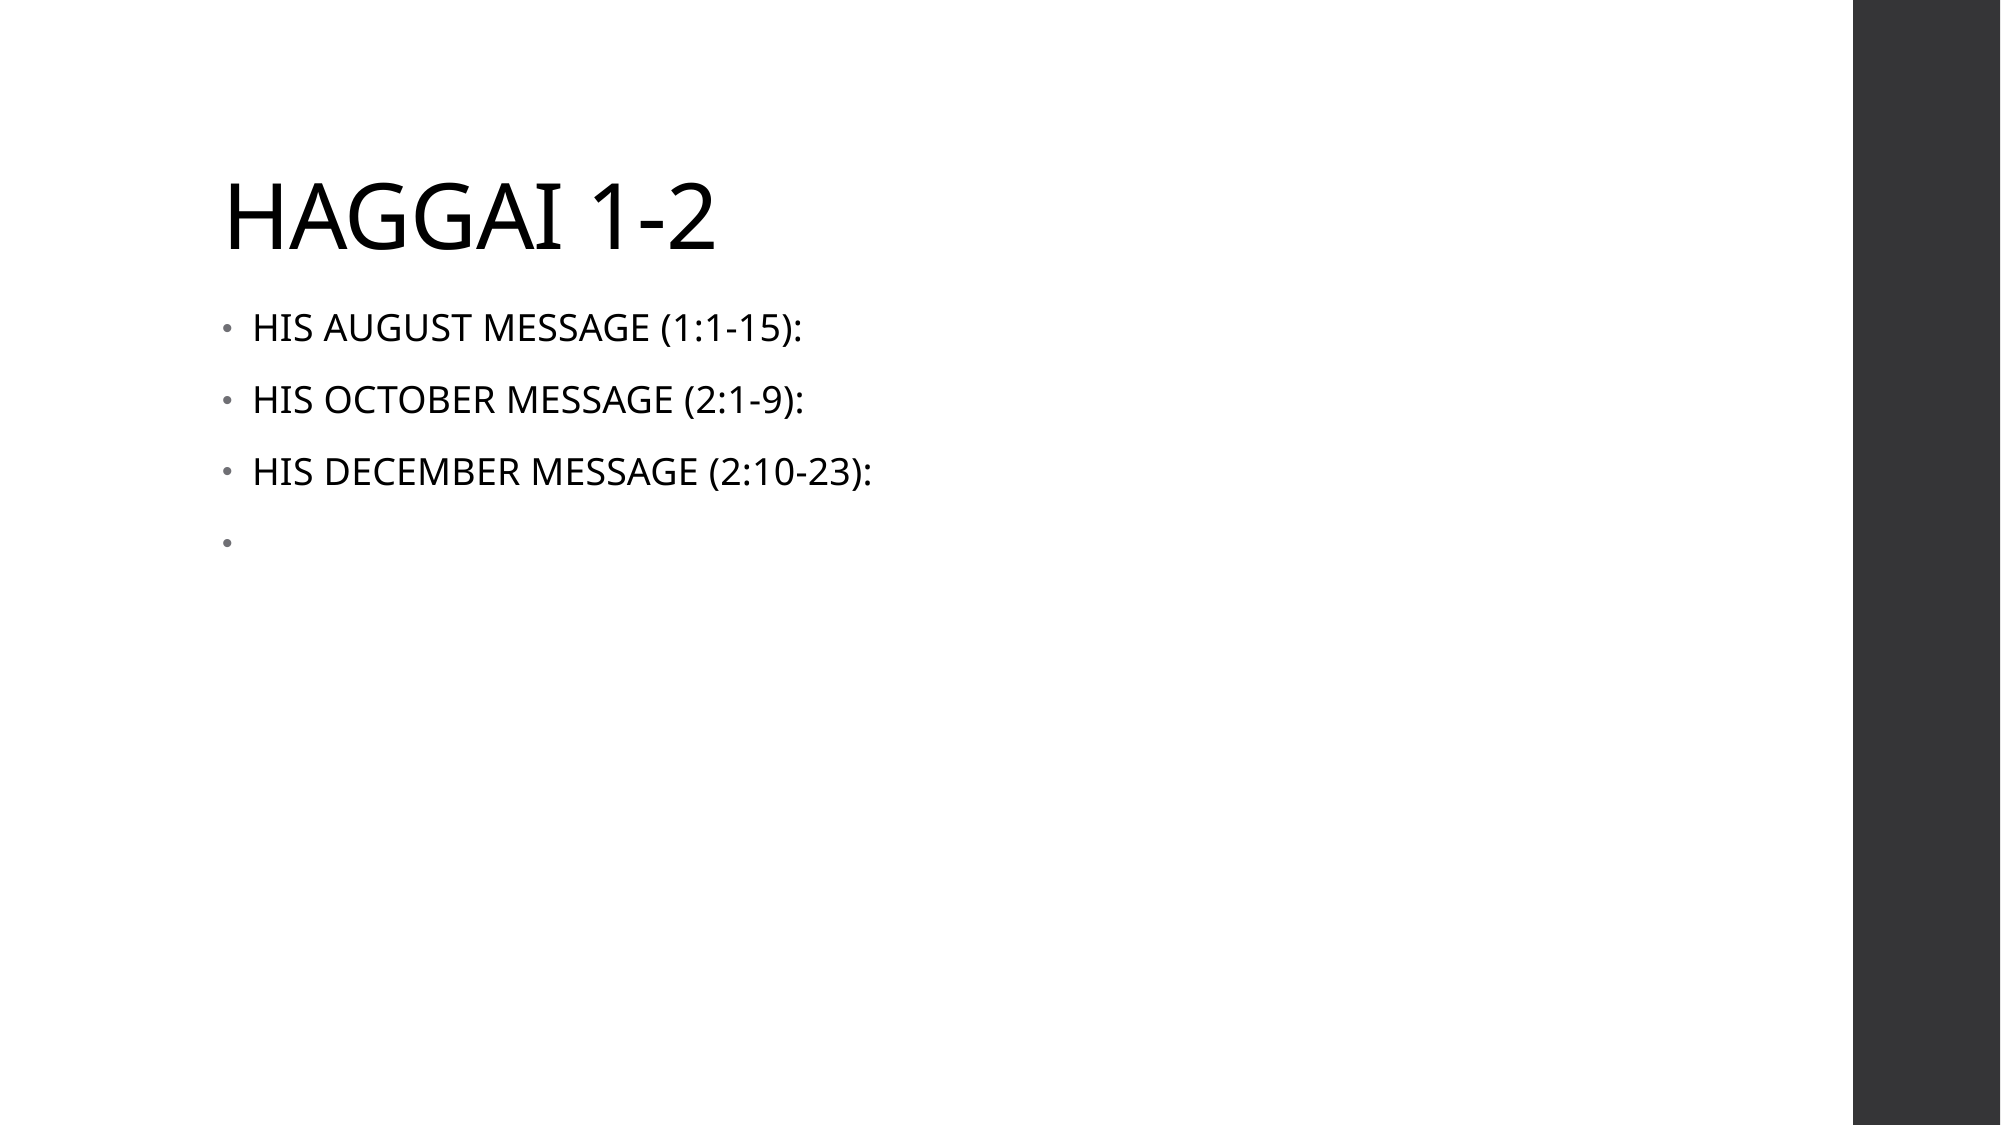

# HAGGAI 1-2
HIS AUGUST MESSAGE (1:1-15):
HIS OCTOBER MESSAGE (2:1-9):
HIS DECEMBER MESSAGE (2:10-23):